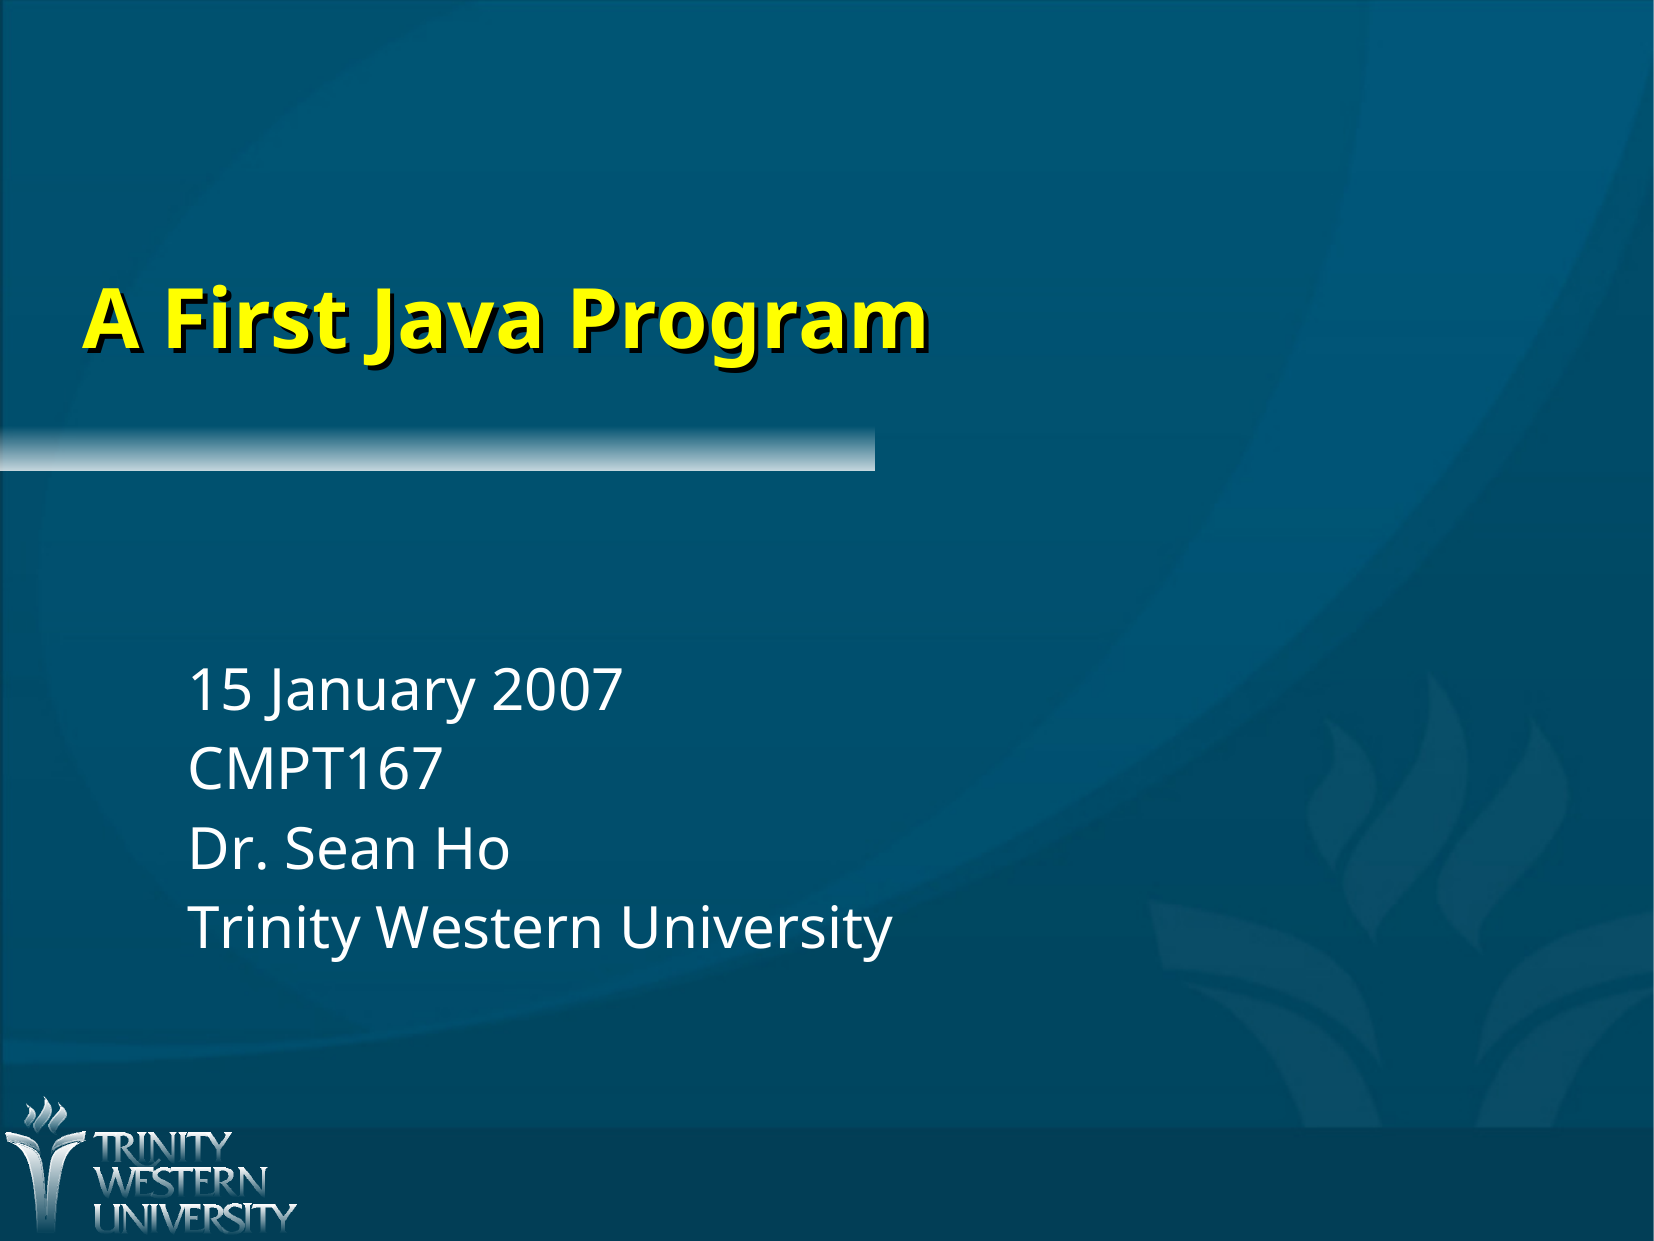

# A First Java Program
15 January 2007
CMPT167
Dr. Sean Ho
Trinity Western University